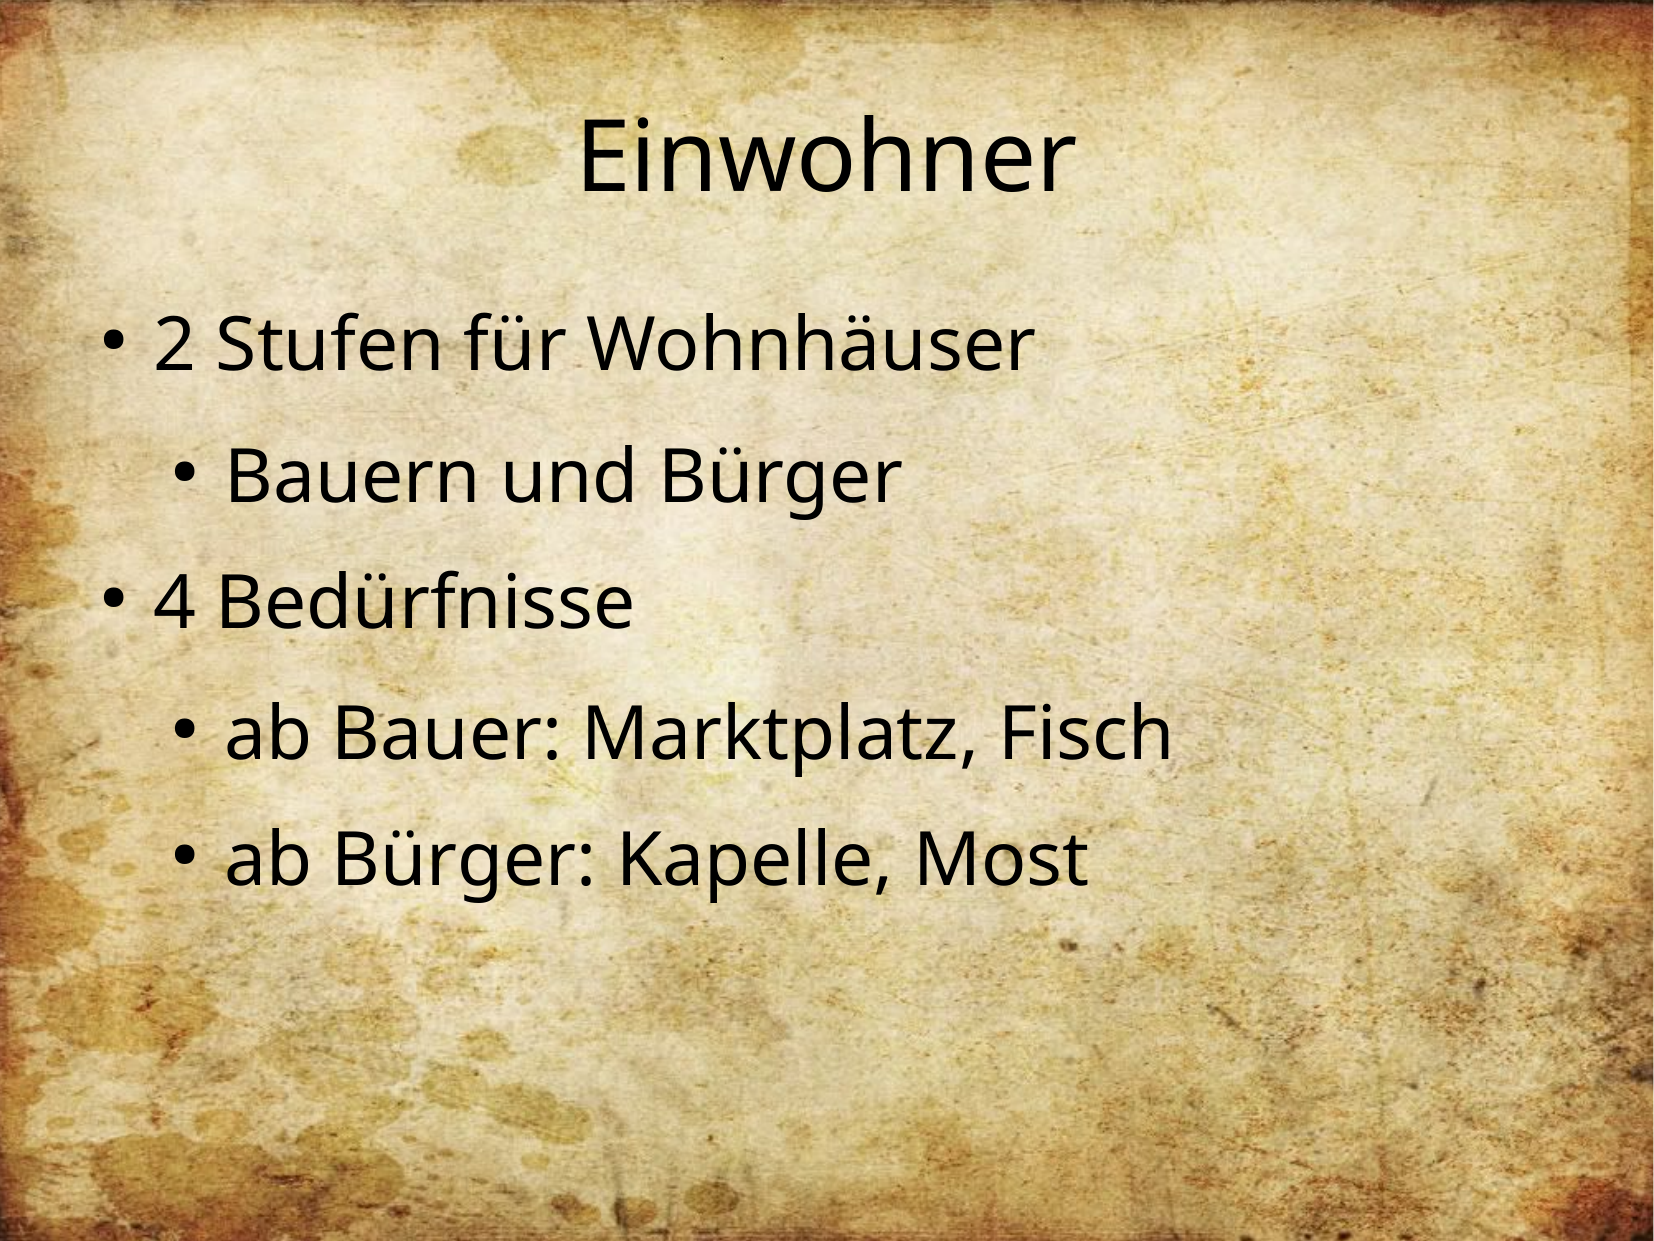

# Einwohner
2 Stufen für Wohnhäuser
Bauern und Bürger
4 Bedürfnisse
ab Bauer: Marktplatz, Fisch
ab Bürger: Kapelle, Most